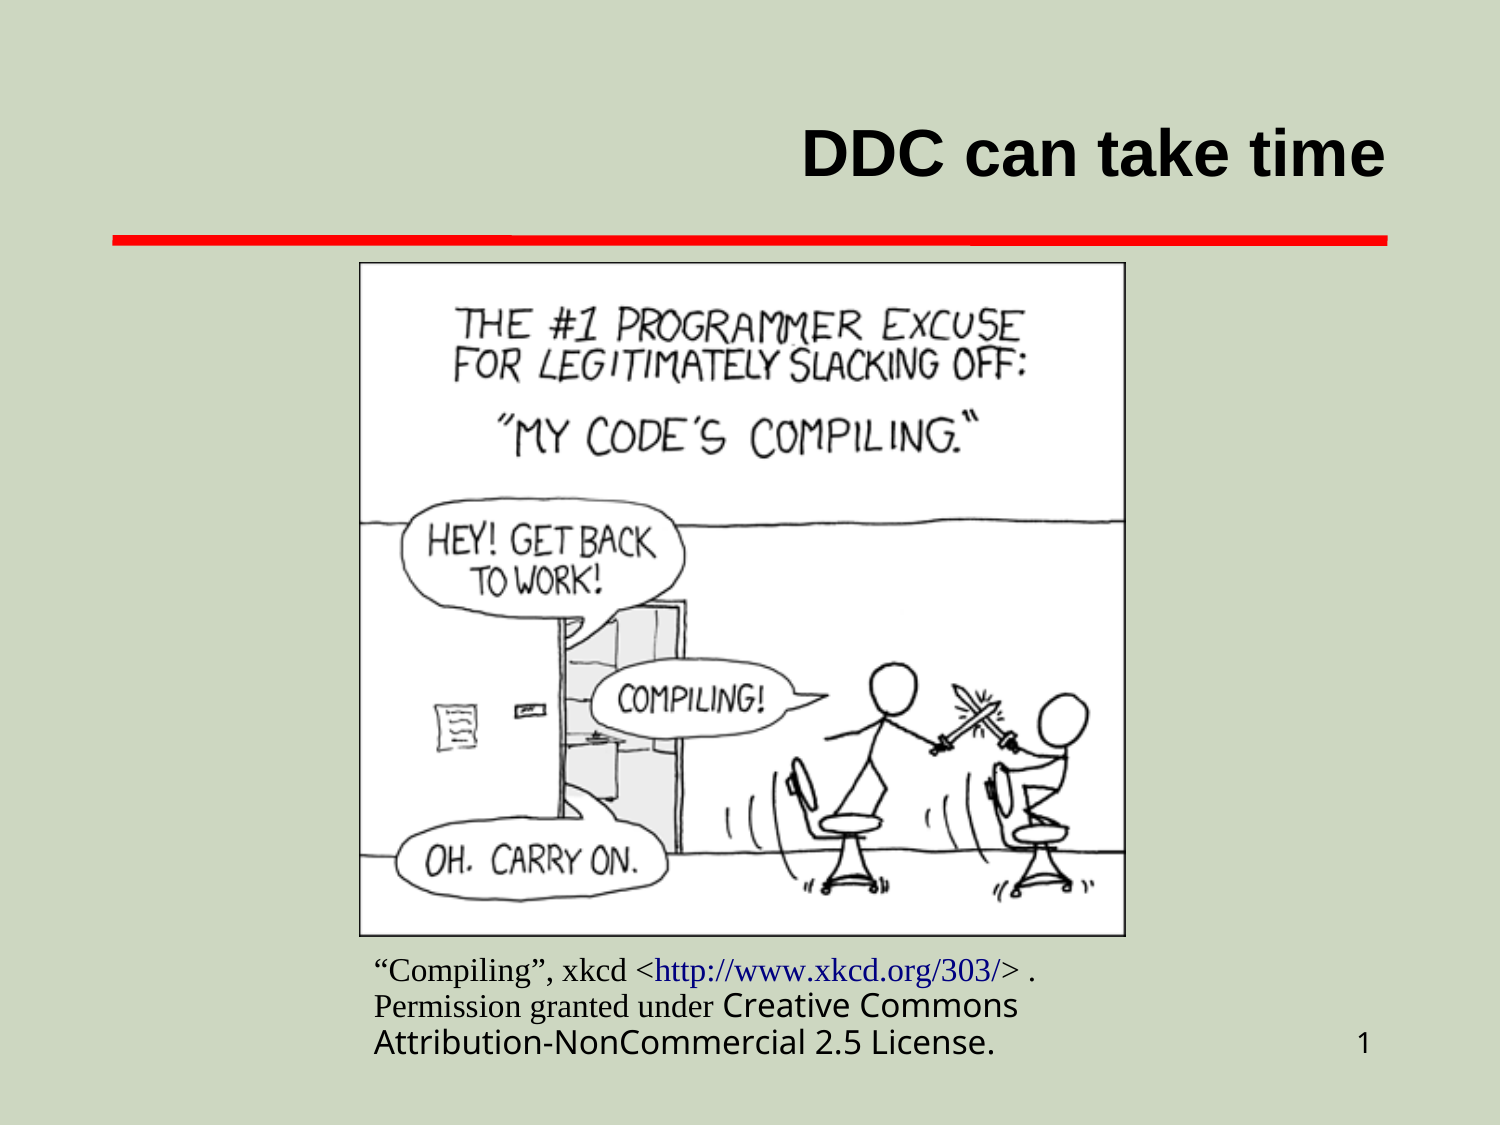

# DDC can take time
“Compiling”, xkcd <http://www.xkcd.org/303/> . Permission granted under Creative Commons Attribution-NonCommercial 2.5 License.